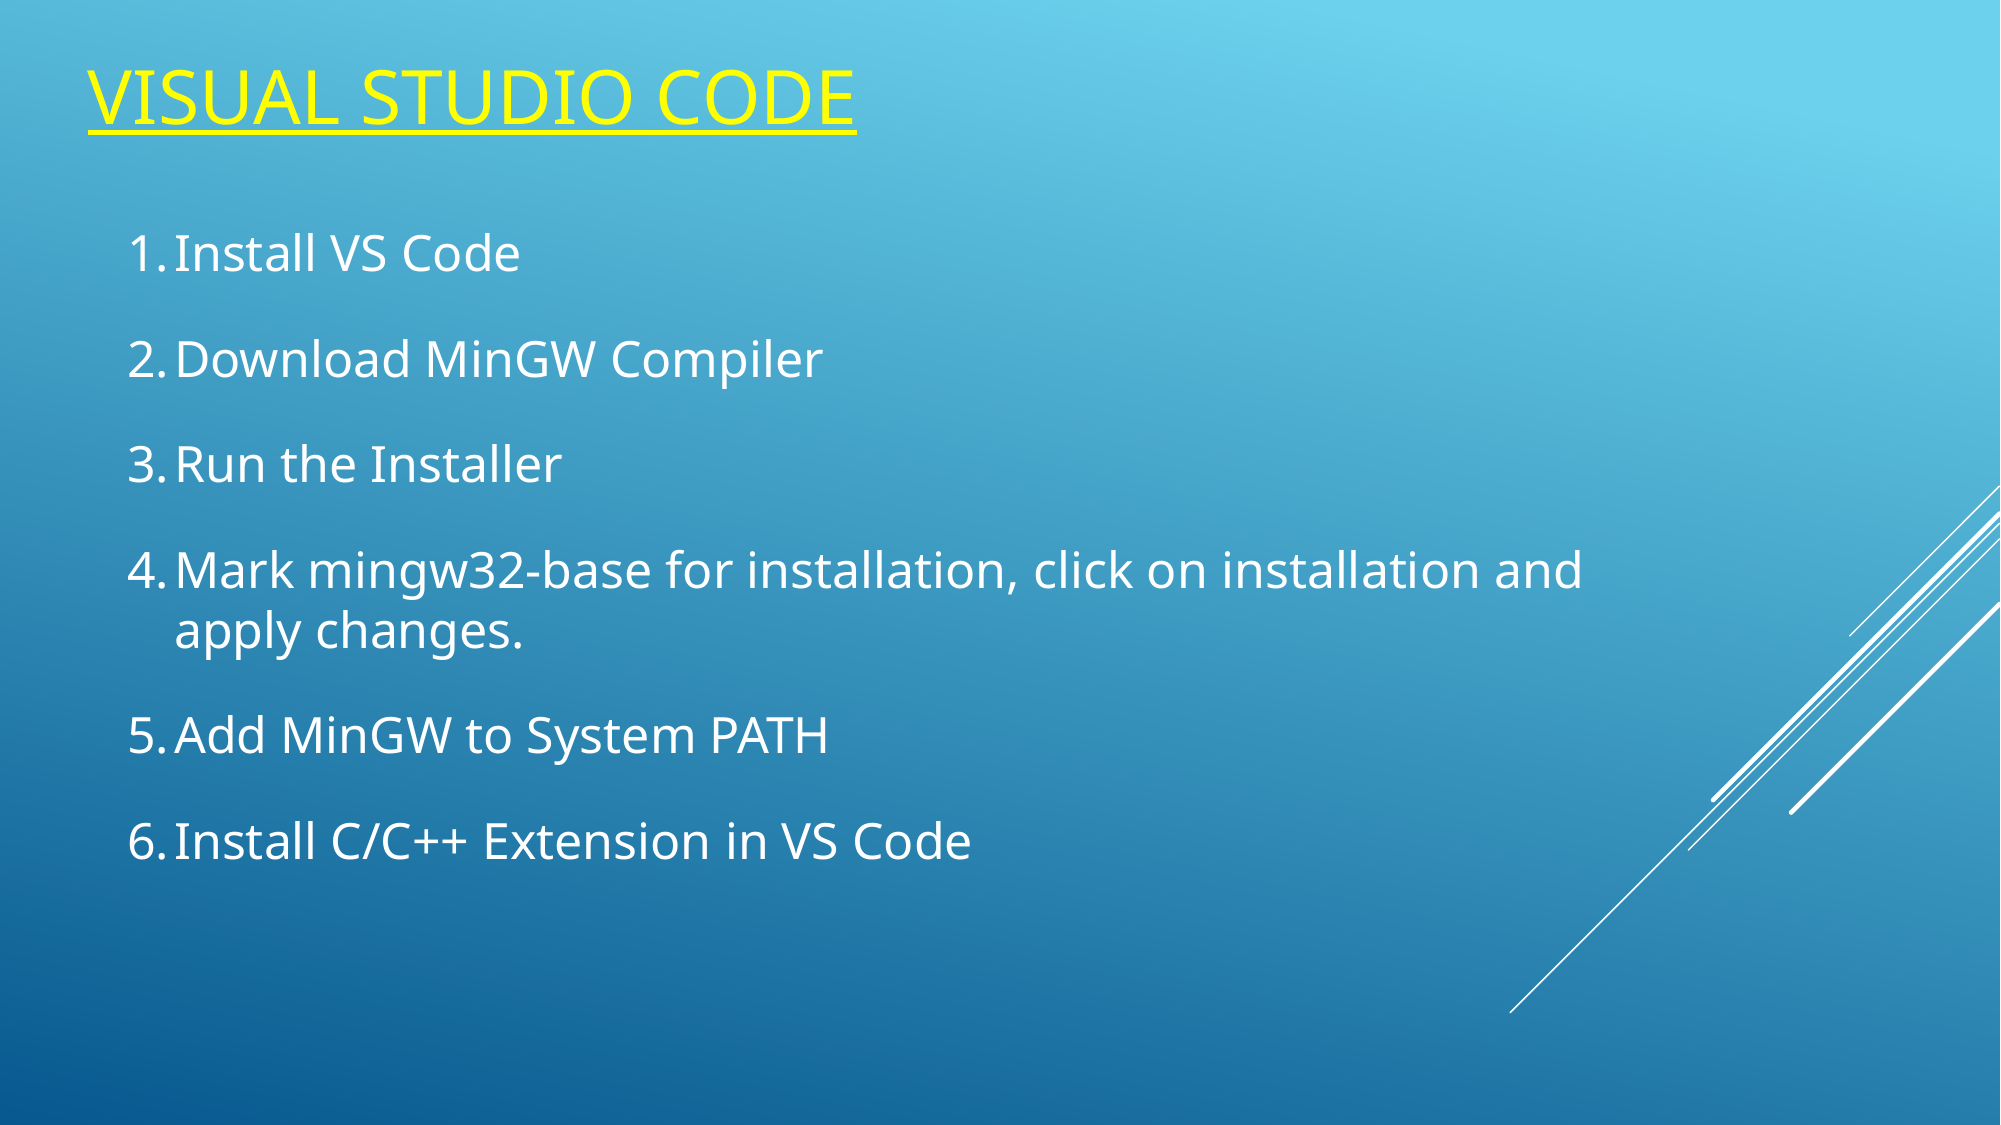

Visual Studio Code
# Install VS Code
Download MinGW Compiler
Run the Installer
Mark mingw32-base for installation, click on installation and apply changes.
Add MinGW to System PATH
Install C/C++ Extension in VS Code